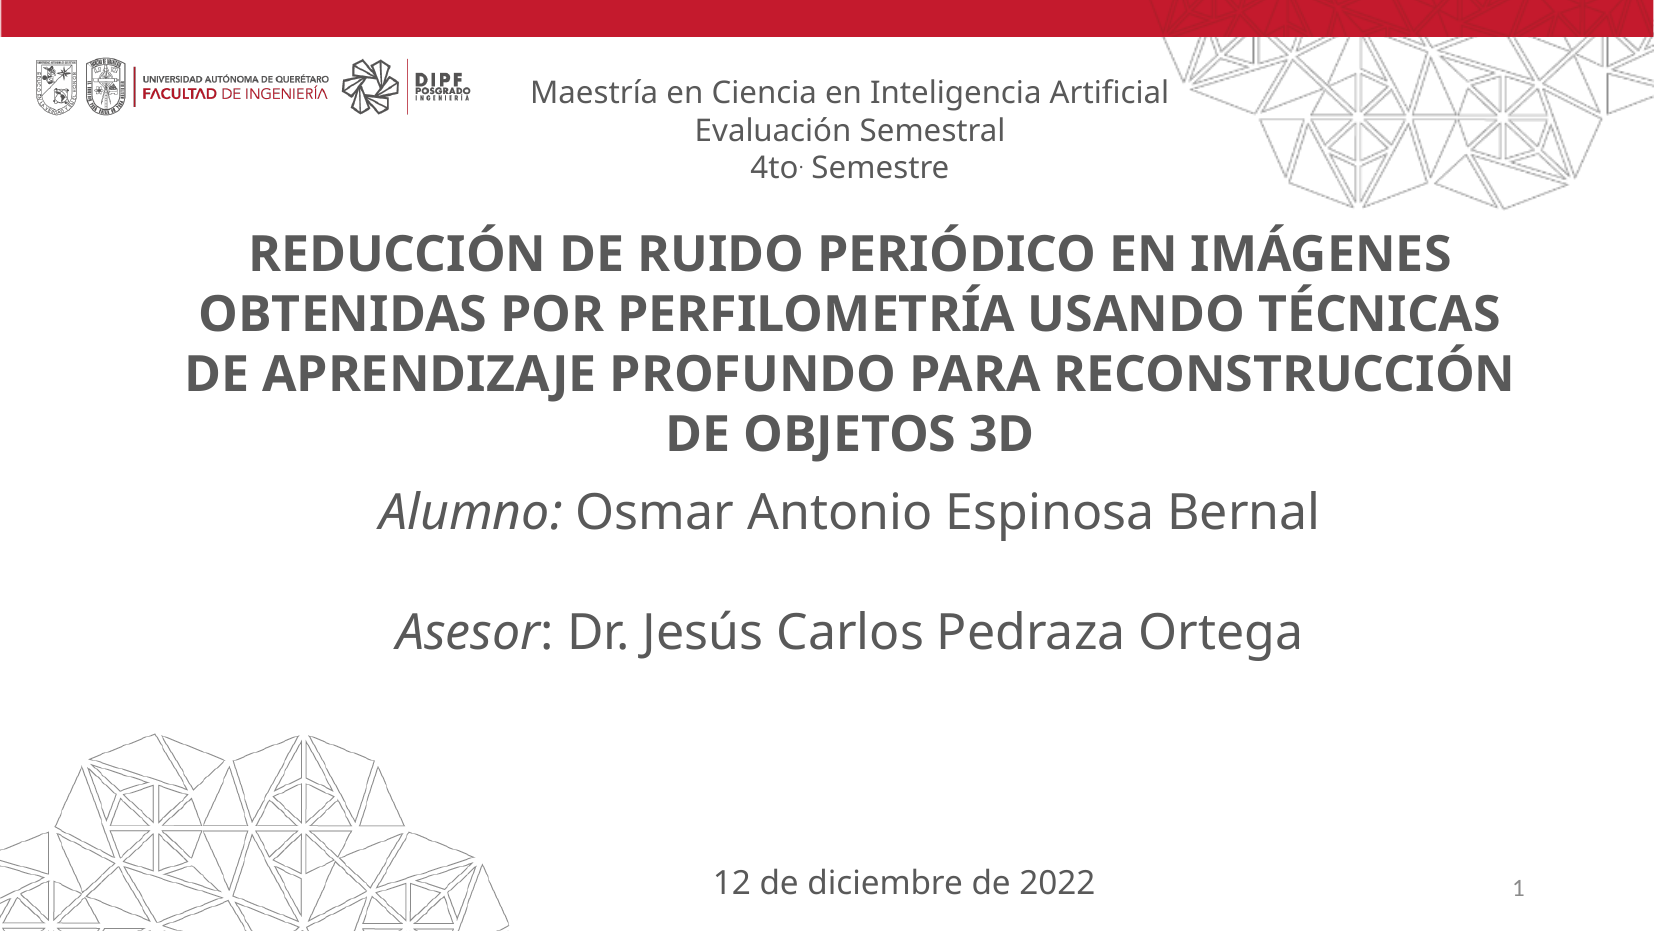

Maestría en Ciencia en Inteligencia Artificial
Evaluación Semestral
4to. Semestre
REDUCCIÓN DE RUIDO PERIÓDICO EN IMÁGENES OBTENIDAS POR PERFILOMETRÍA USANDO TÉCNICAS DE APRENDIZAJE PROFUNDO PARA RECONSTRUCCIÓN DE OBJETOS 3D
Alumno: Osmar Antonio Espinosa Bernal
Asesor: Dr. Jesús Carlos Pedraza Ortega
12 de diciembre de 2022
1